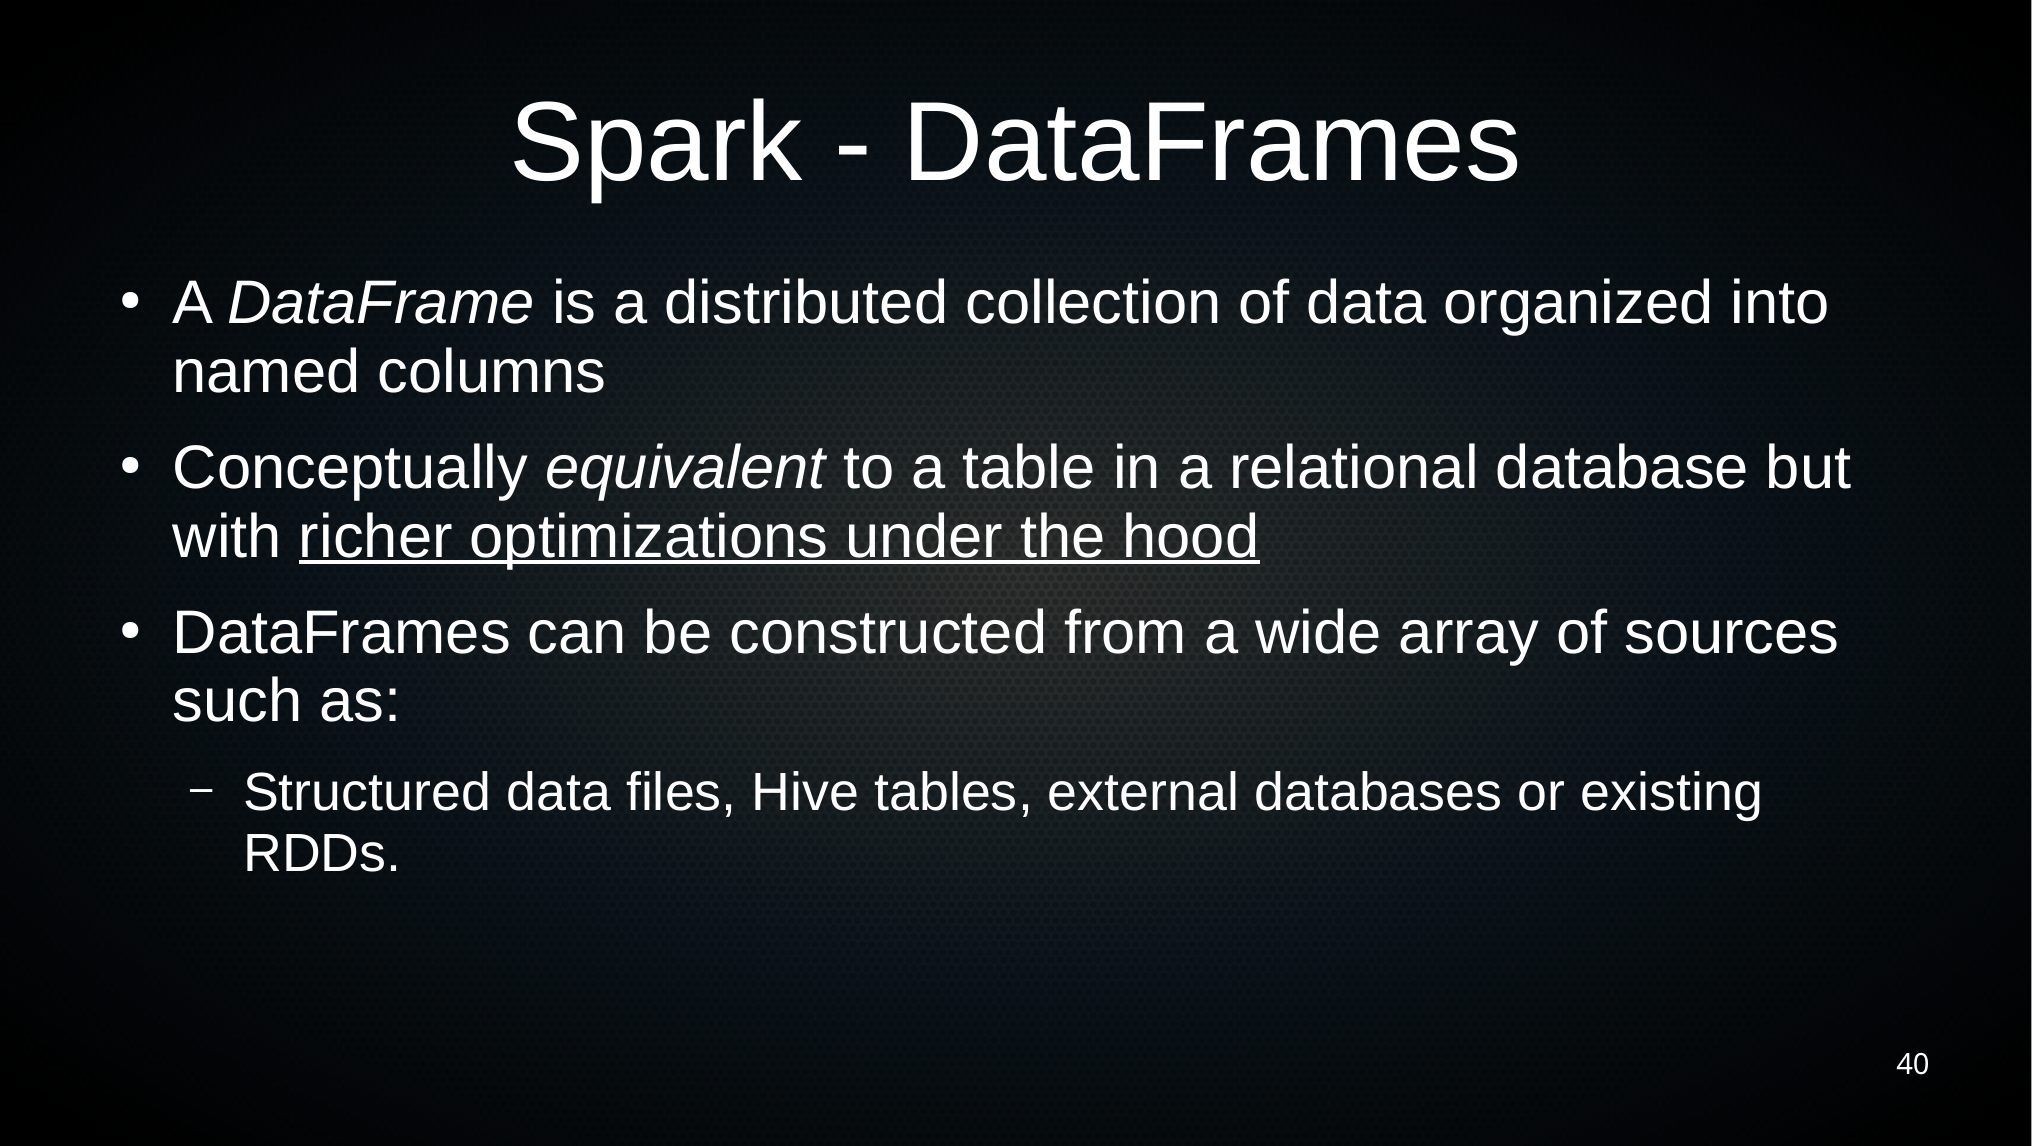

# Spark - DataFrames
A DataFrame is a distributed collection of data organized into named columns
Conceptually equivalent to a table in a relational database but with richer optimizations under the hood
DataFrames can be constructed from a wide array of sources such as:
Structured data files, Hive tables, external databases or existing RDDs.
40